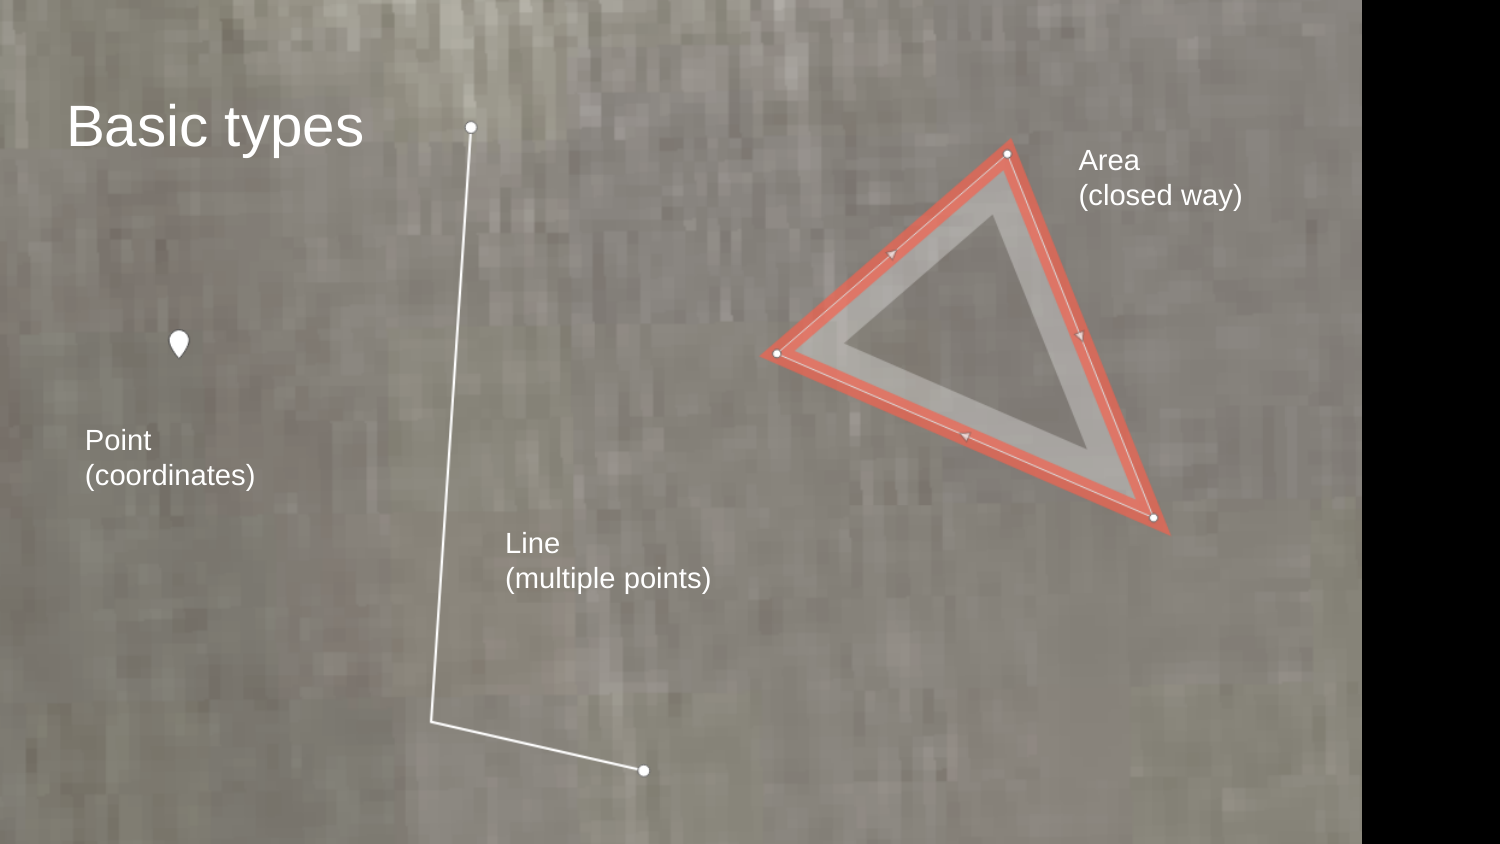

# Basic types
Area
(closed way)
Point
(coordinates)
Line
(multiple points)